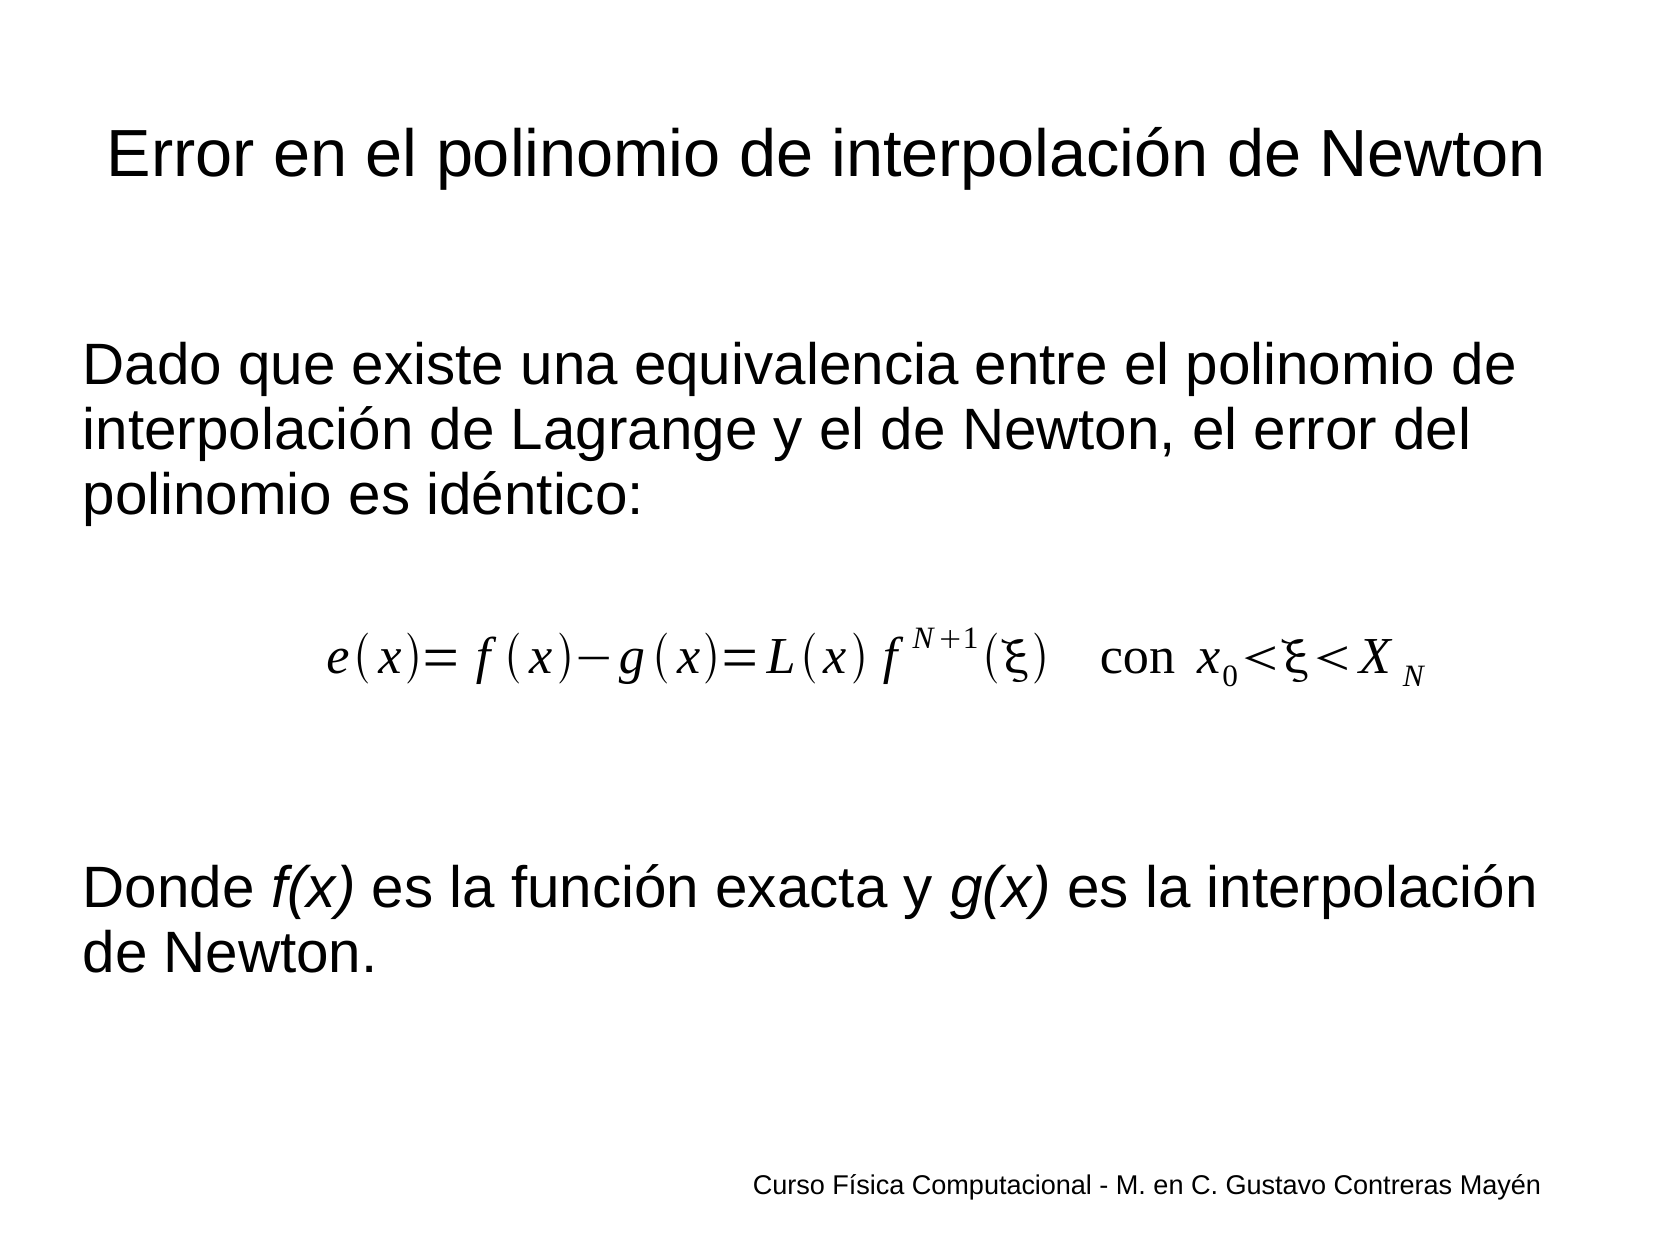

# Error en el polinomio de interpolación de Newton
Dado que existe una equivalencia entre el polinomio de interpolación de Lagrange y el de Newton, el error del polinomio es idéntico:
Donde f(x) es la función exacta y g(x) es la interpolación de Newton.